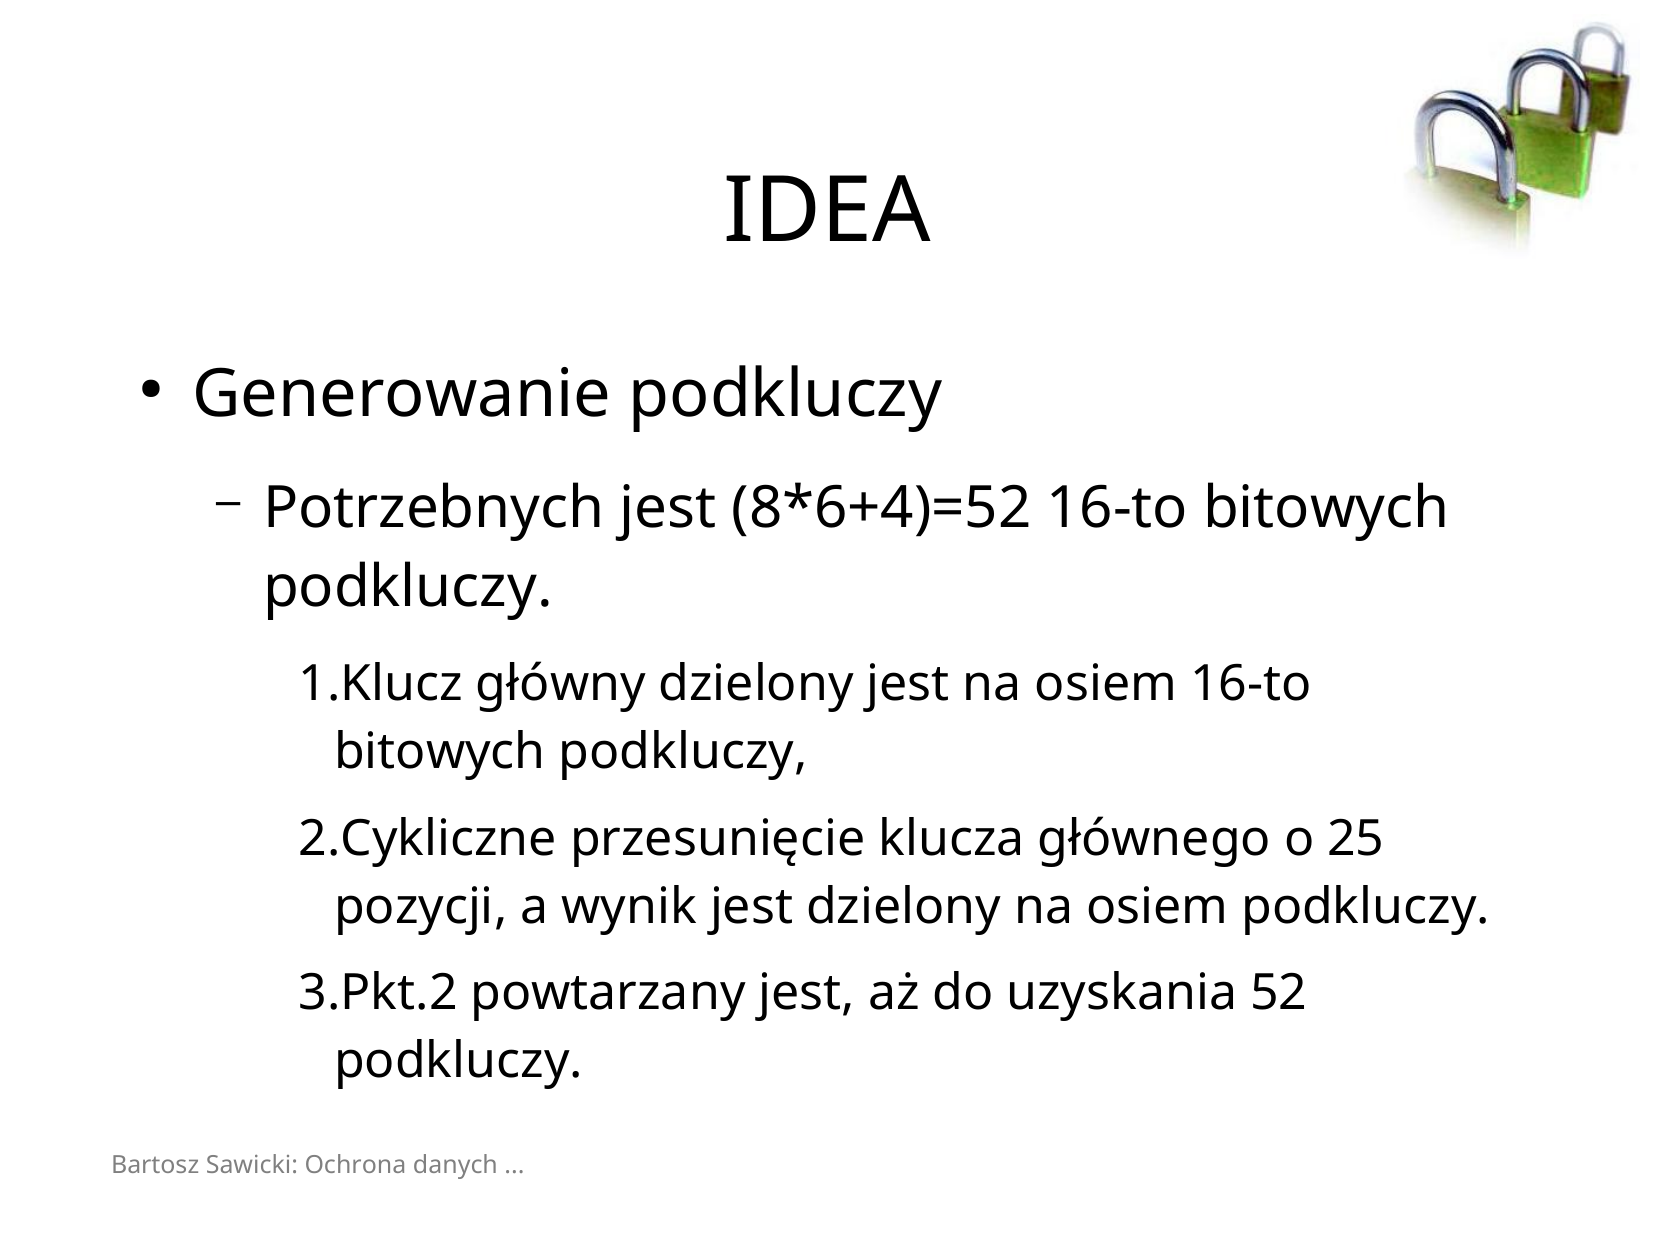

# IDEA
Generowanie podkluczy
Potrzebnych jest (8*6+4)=52 16-to bitowych podkluczy.
Klucz główny dzielony jest na osiem 16-to bitowych podkluczy,
Cykliczne przesunięcie klucza głównego o 25 pozycji, a wynik jest dzielony na osiem podkluczy.
Pkt.2 powtarzany jest, aż do uzyskania 52 podkluczy.